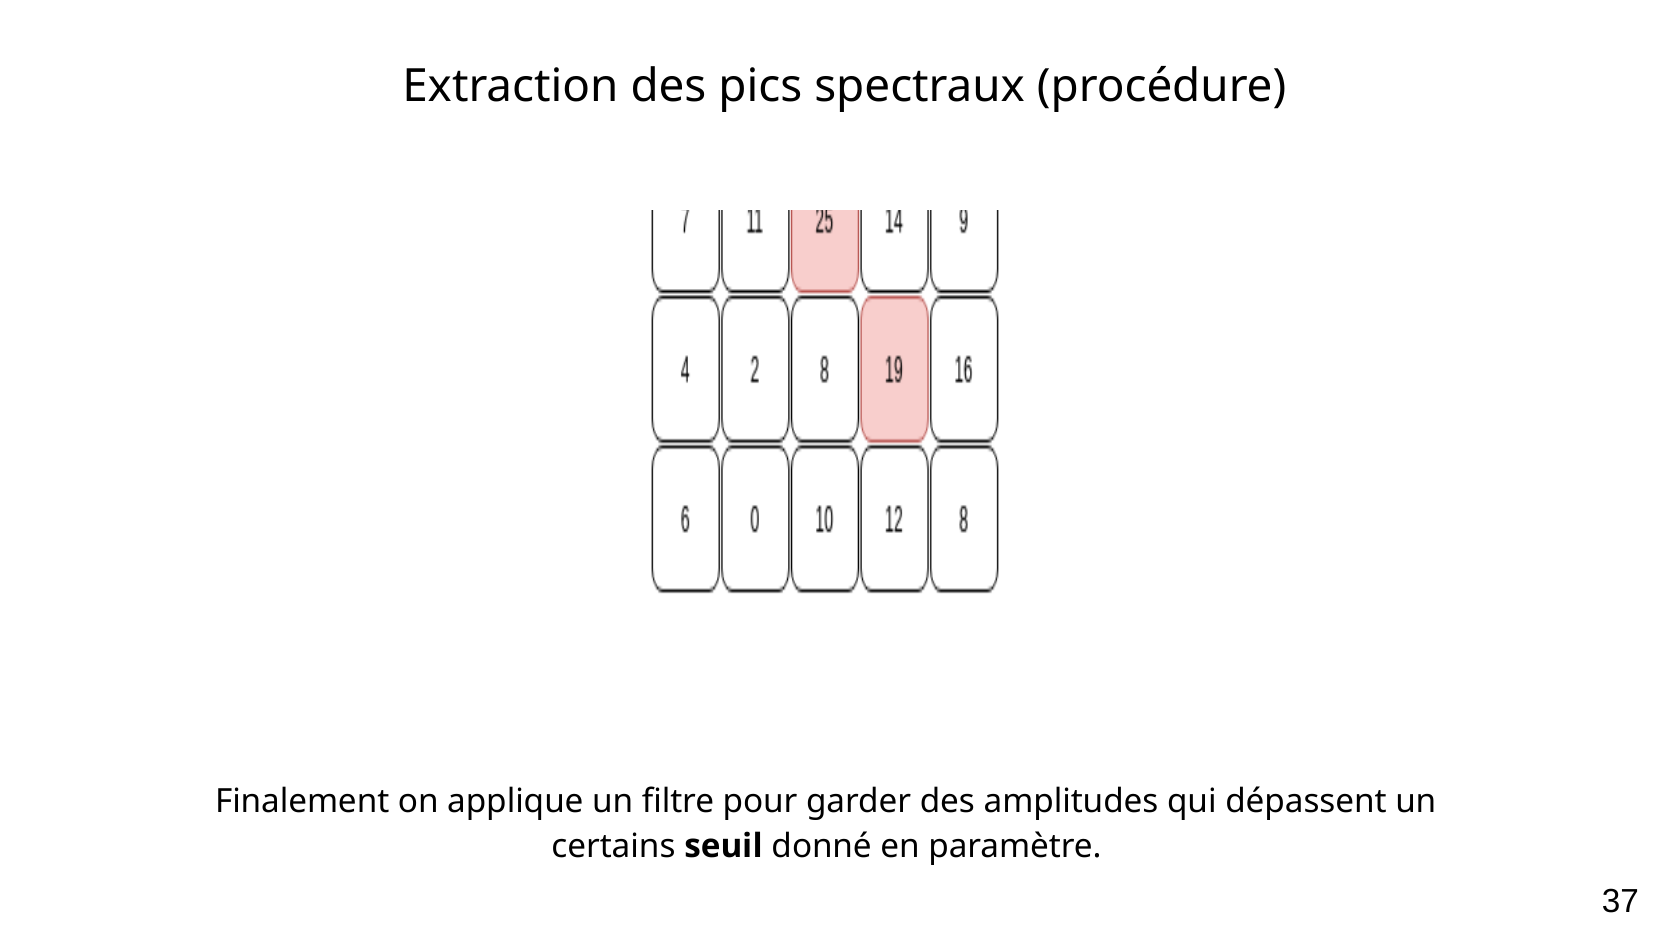

Extraction des pics spectraux (procédure)
Finalement on applique un filtre pour garder des amplitudes qui dépassent un certains seuil donné en paramètre.